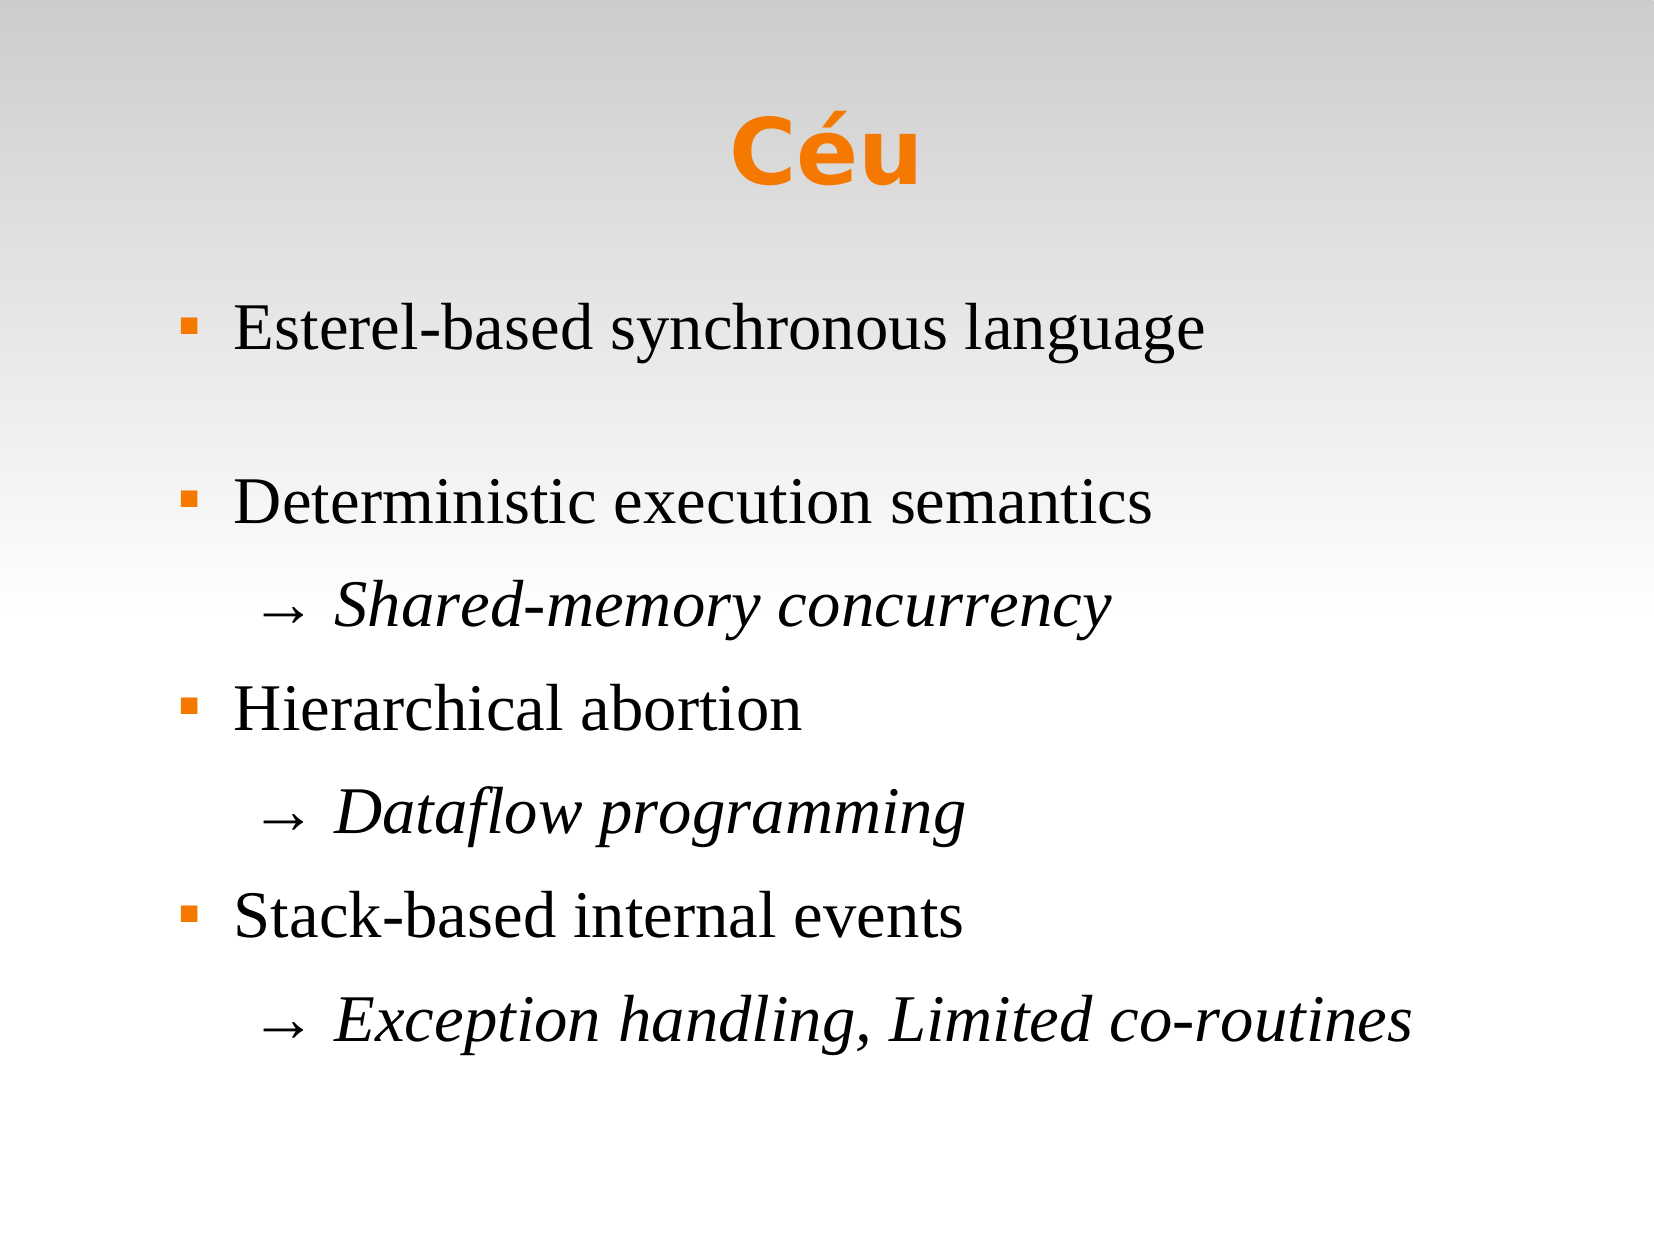

# Céu
Esterel-based synchronous language
Deterministic execution semantics
 → Shared-memory concurrency
Hierarchical abortion
 → Dataflow programming
Stack-based internal events
 → Exception handling, Limited co-routines